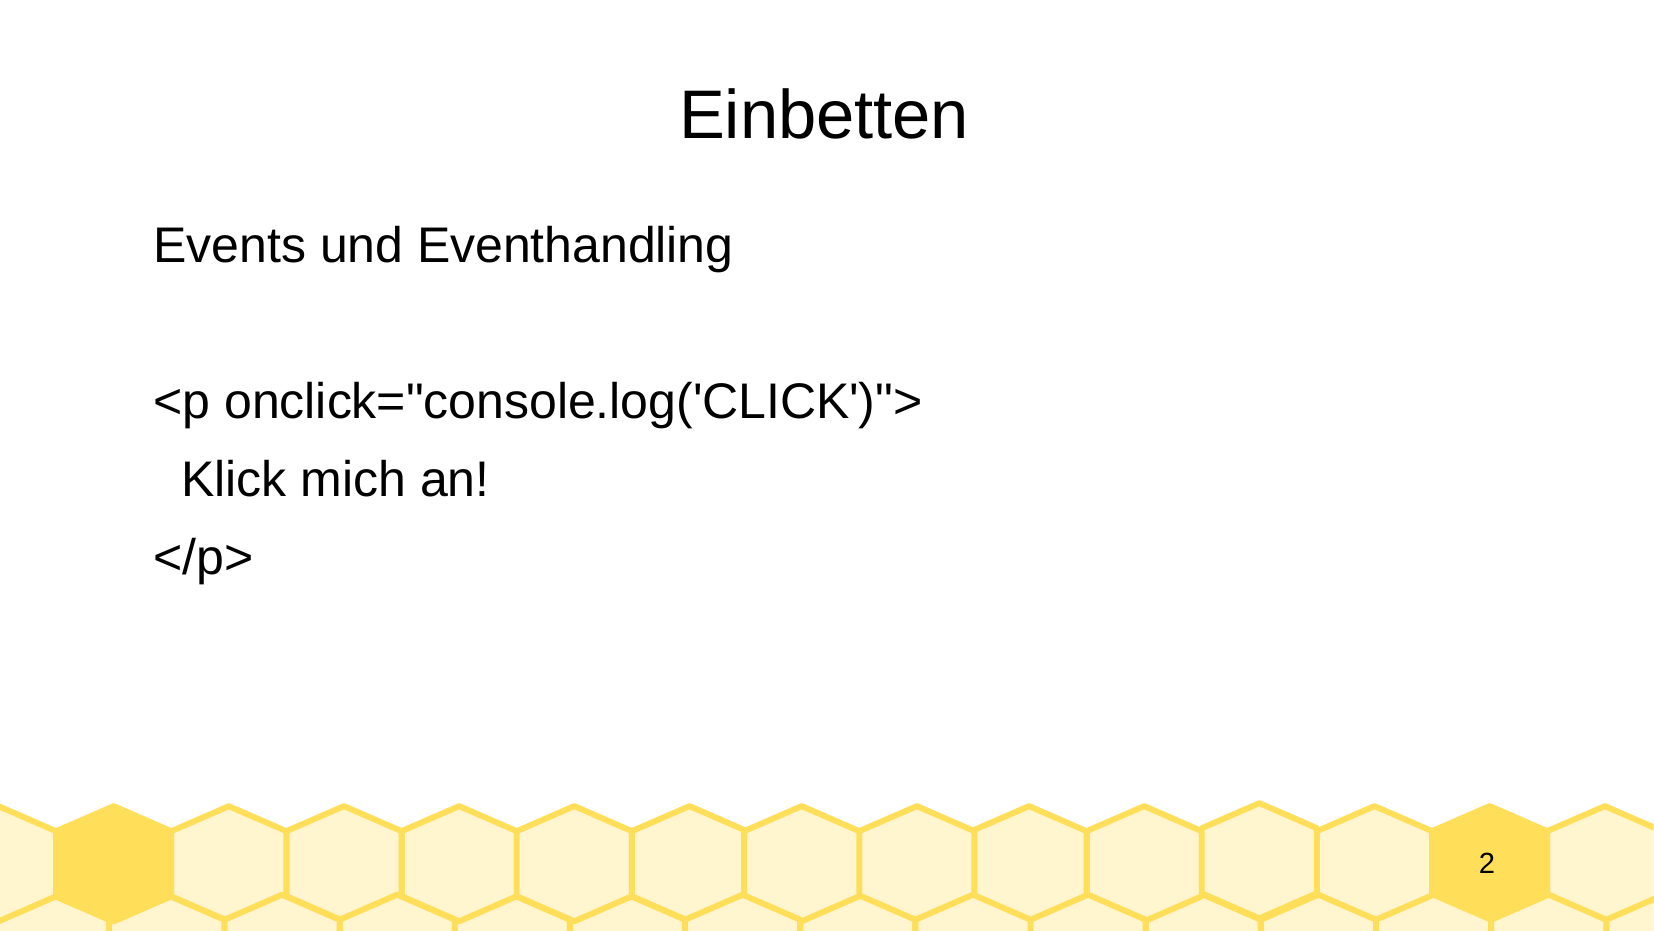

# Einbetten
Events und Eventhandling
<p onclick="console.log('CLICK')">
 Klick mich an!
</p>